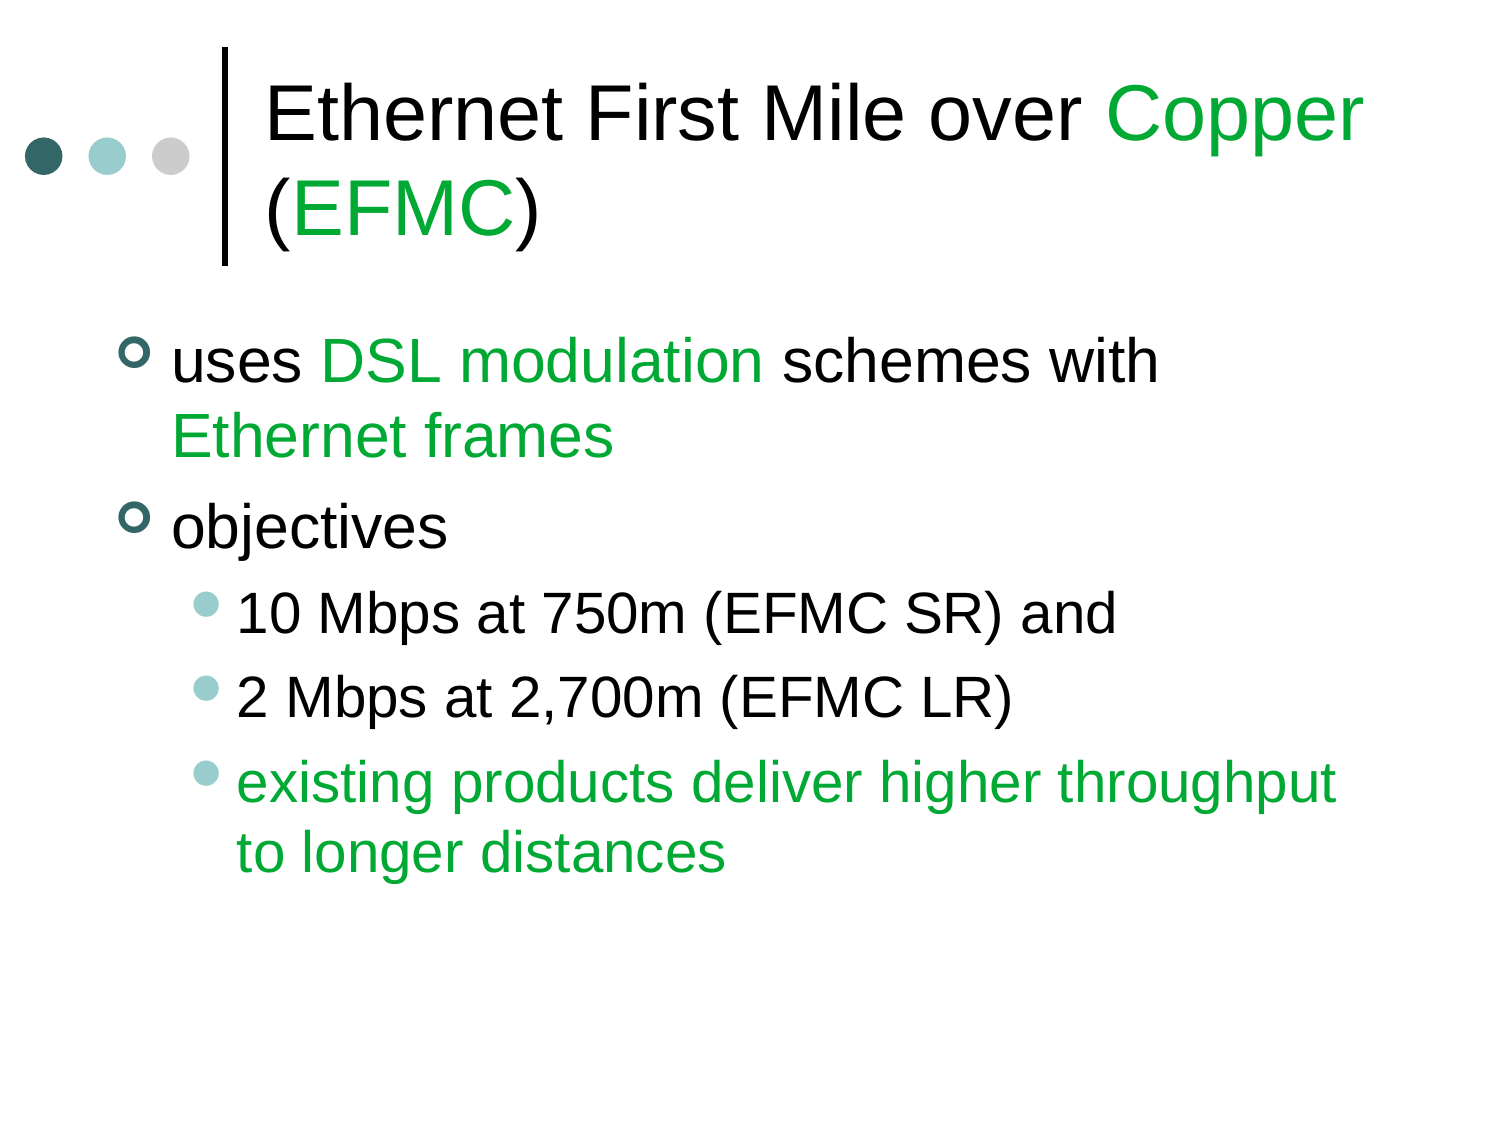

# Ethernet First Mile over Copper (EFMC)
uses DSL modulation schemes with Ethernet frames
objectives
10 Mbps at 750m (EFMC SR) and
2 Mbps at 2,700m (EFMC LR)
existing products deliver higher throughput to longer distances